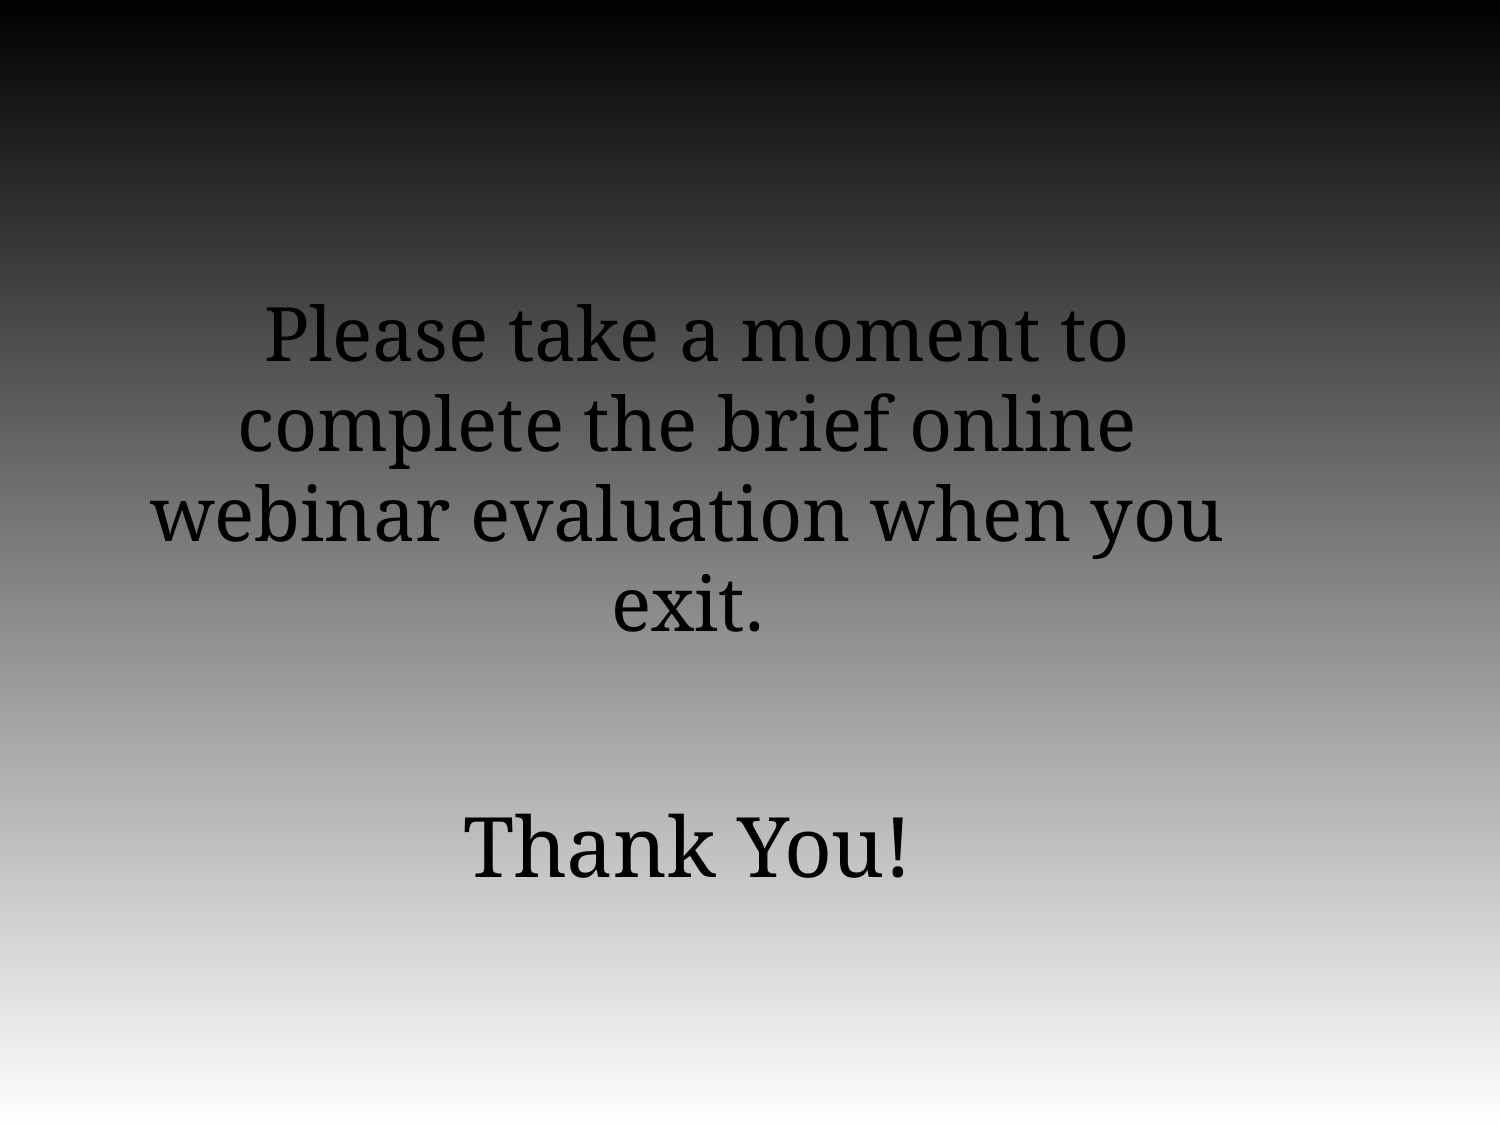

Please take a moment to complete the brief online webinar evaluation when you exit.
Thank You!